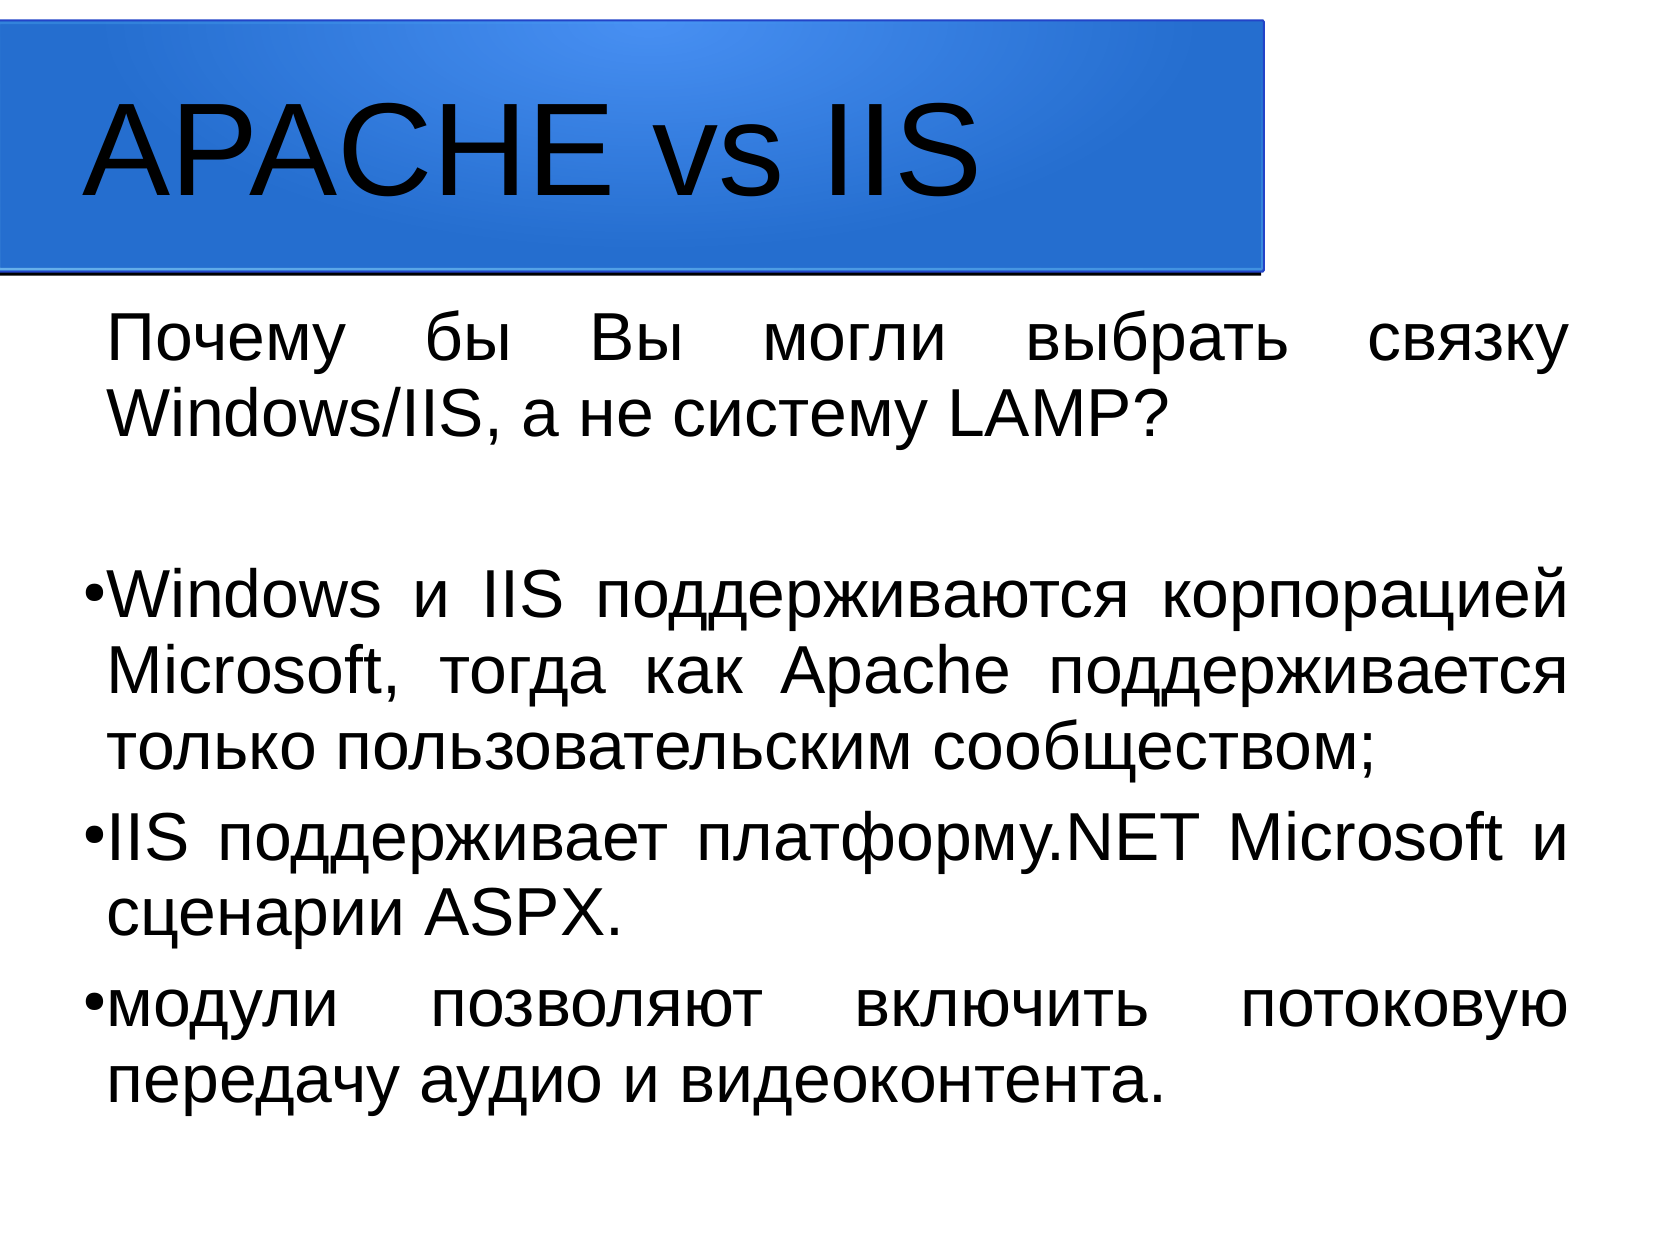

# APACHE vs IIS
Почему бы Вы могли выбрать связку Windows/IIS, а не систему LAMP?
Windows и IIS поддерживаются корпорацией Microsoft, тогда как Apache поддерживается только пользовательским сообществом;
IIS поддерживает платформу.NET Microsoft и сценарии ASPX.
модули позволяют включить потоковую передачу аудио и видеоконтента.